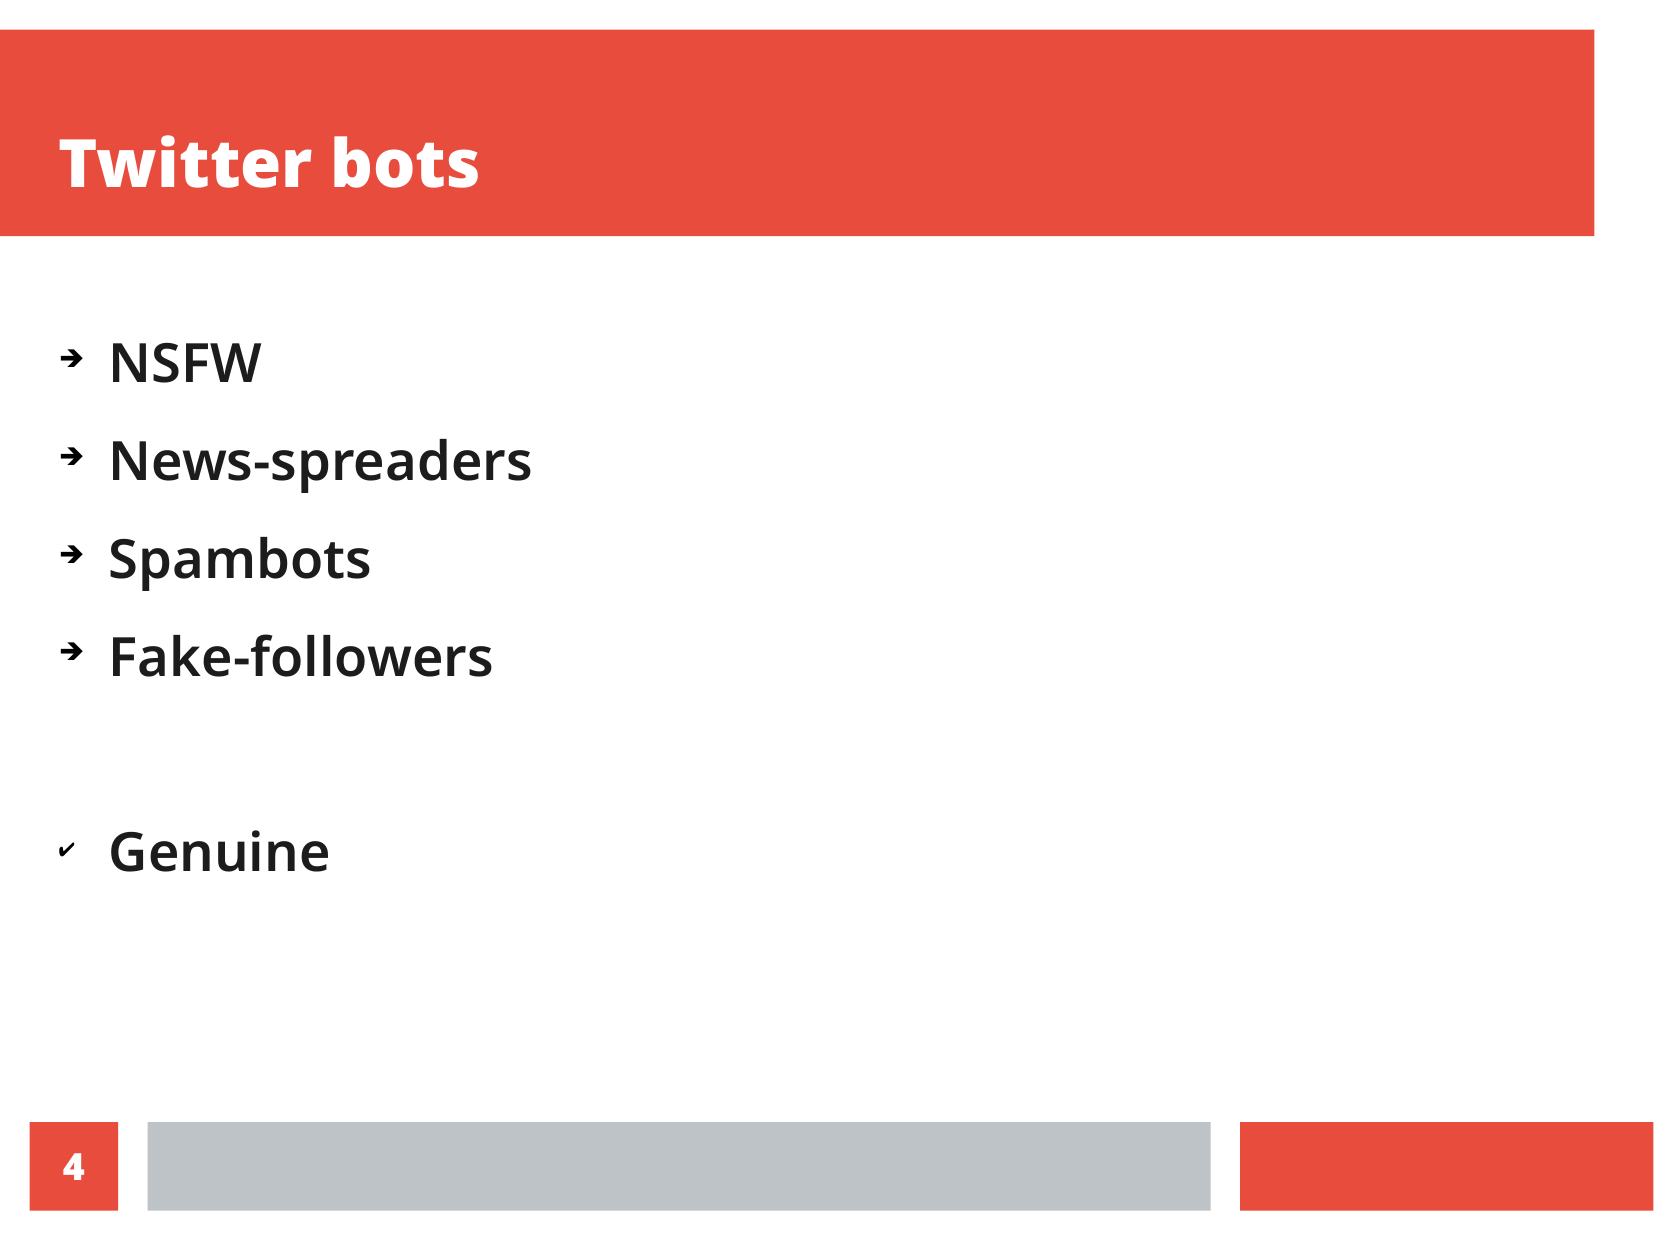

# Twitter bots
 NSFW
 News-spreaders
 Spambots
 Fake-followers
 Genuine
4